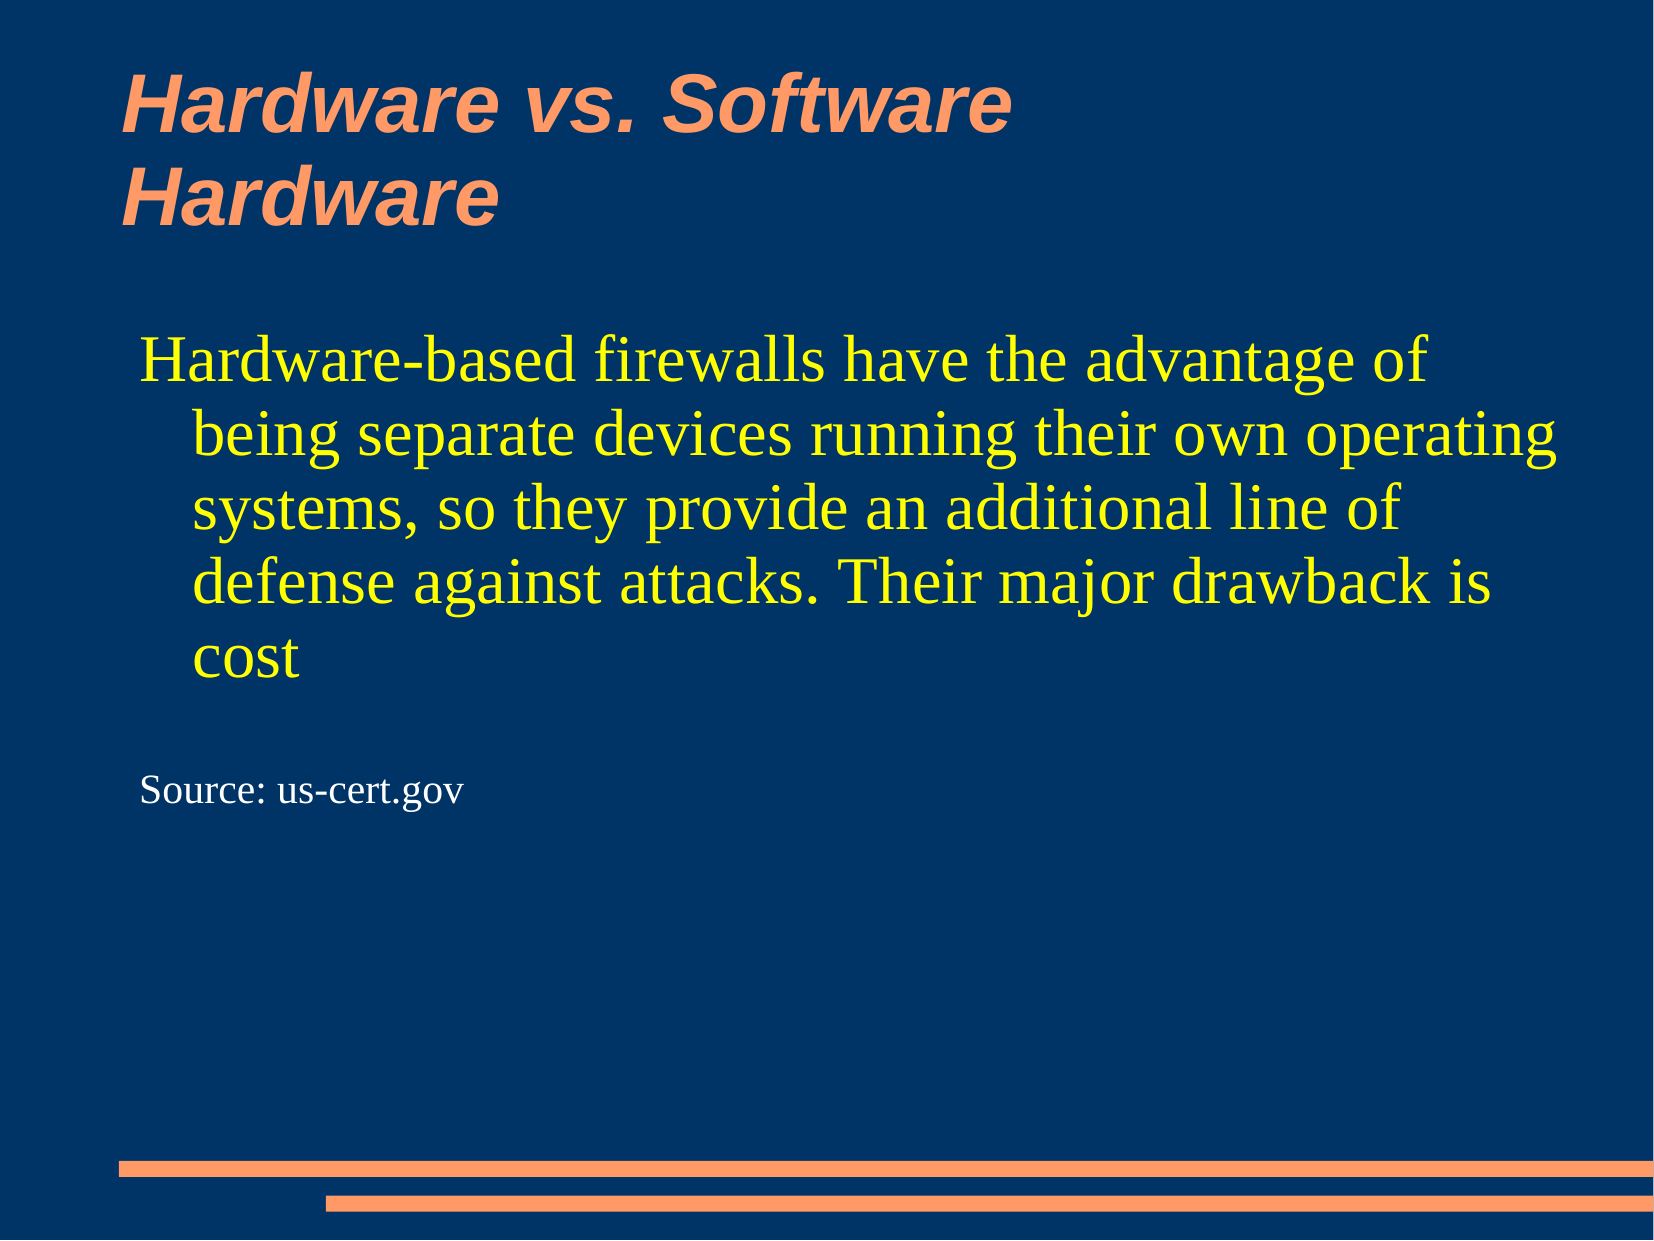

# Hardware vs. Software Hardware
Hardware-based firewalls have the advantage of being separate devices running their own operating systems, so they provide an additional line of defense against attacks. Their major drawback is cost
Source: us-cert.gov